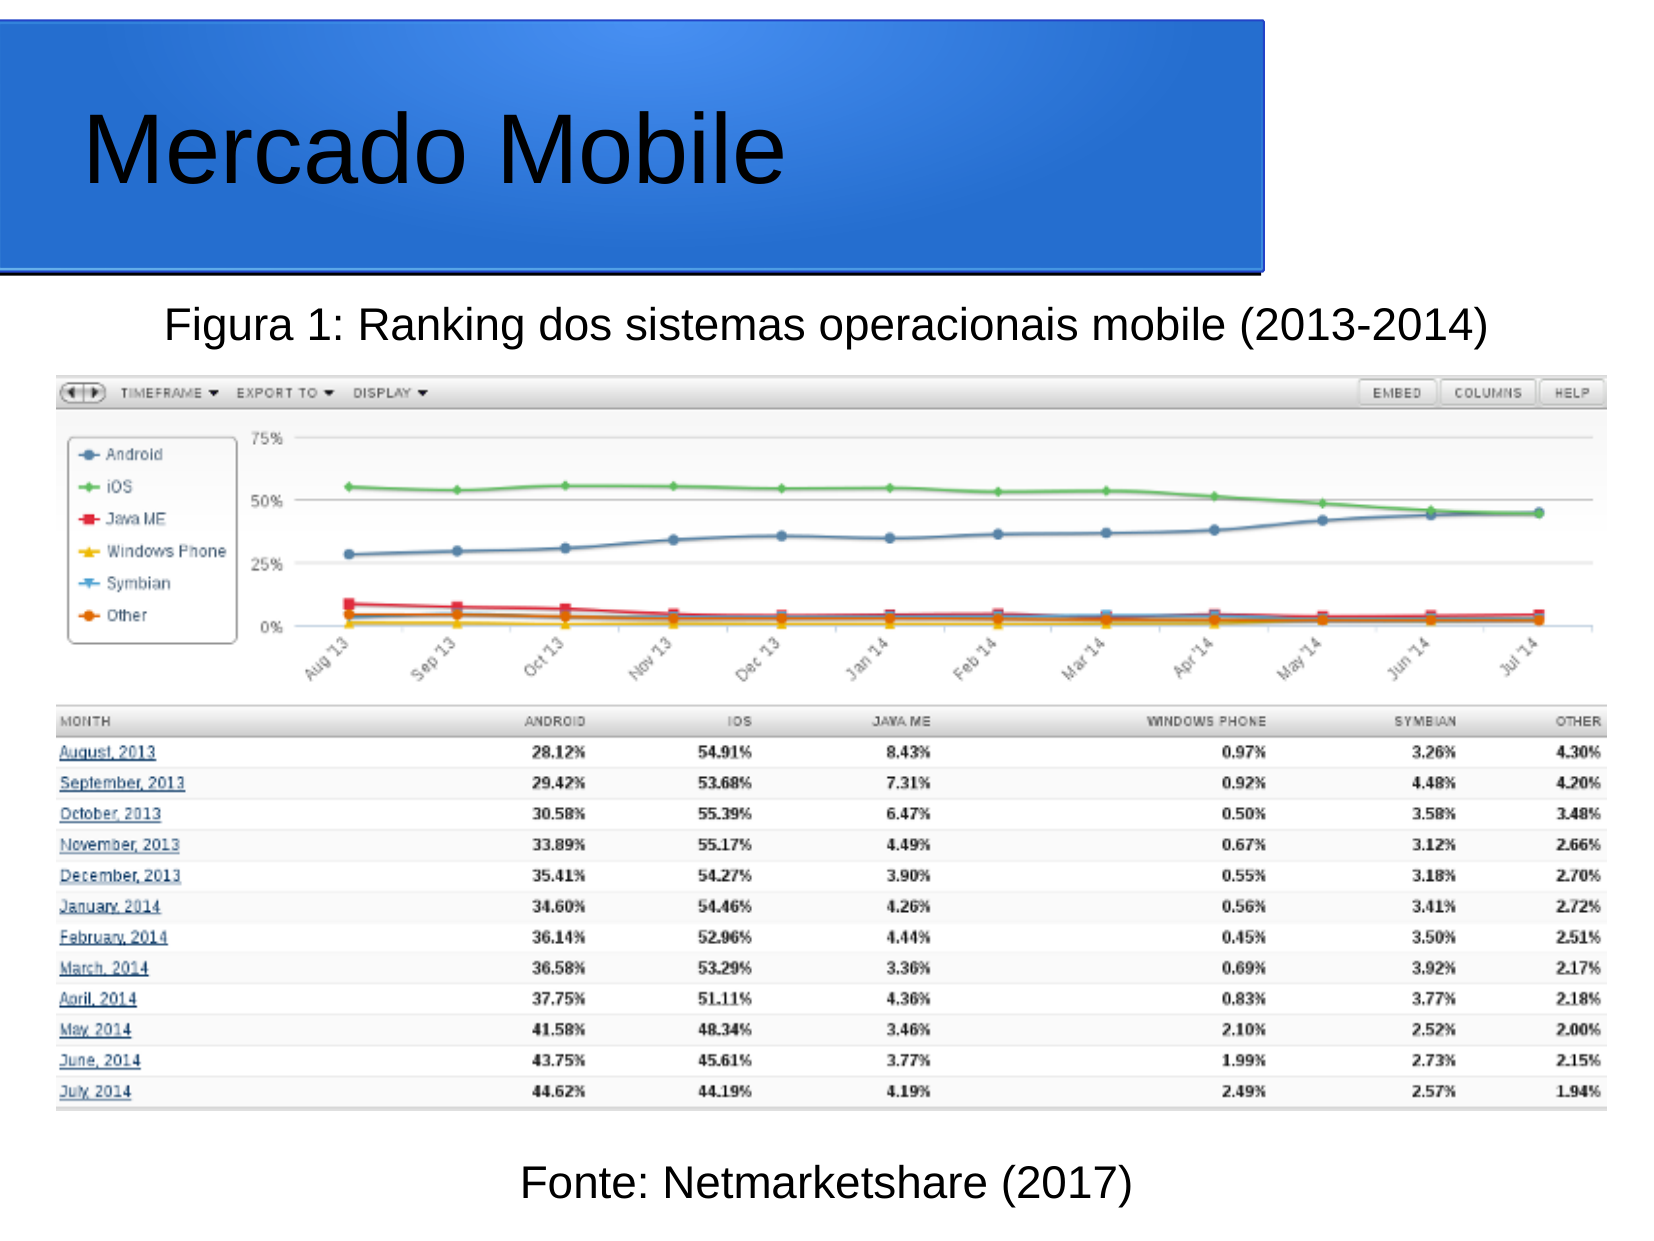

# Mercado Mobile
Figura 1: Ranking dos sistemas operacionais mobile (2013-2014)
Fonte: Netmarketshare (2017)